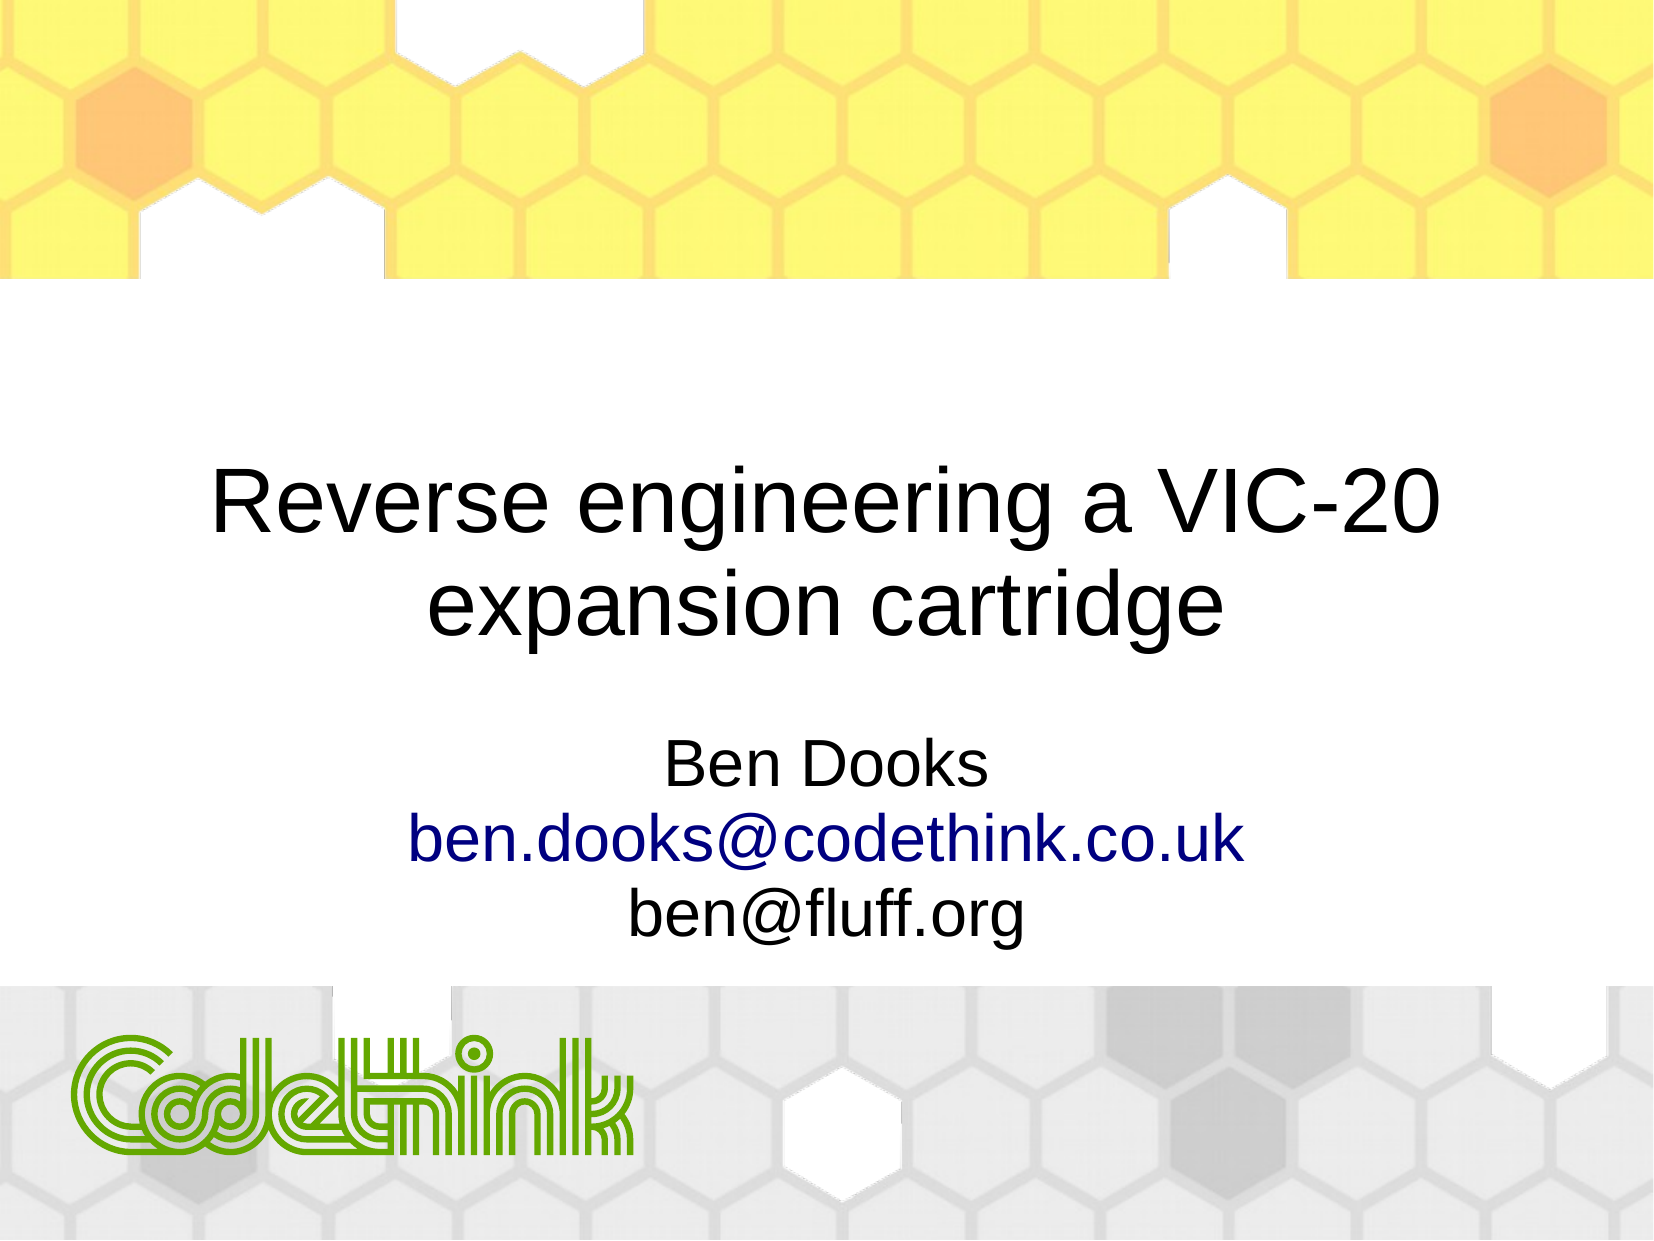

# Reverse engineering a VIC-20 expansion cartridge
Ben Dooks
ben.dooks@codethink.co.uk
ben@fluff.org